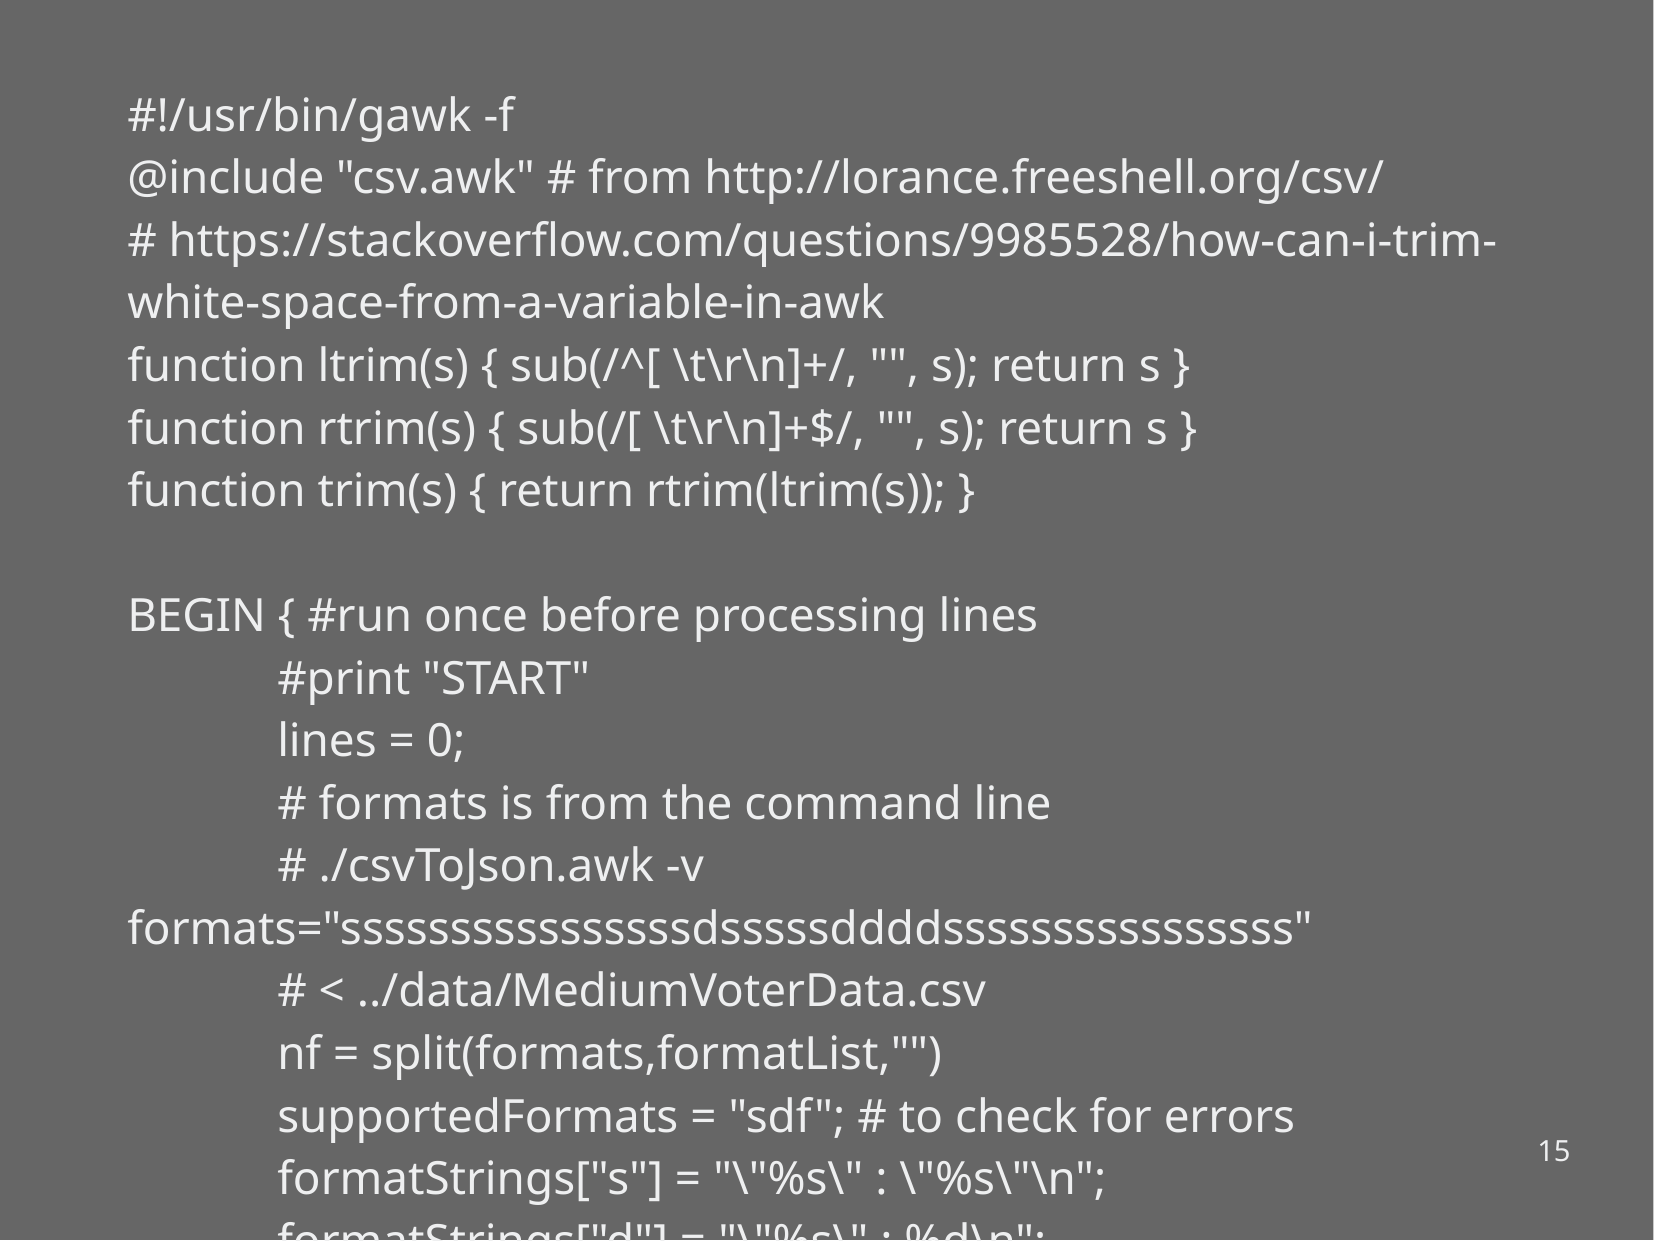

#!/usr/bin/gawk -f
@include "csv.awk" # from http://lorance.freeshell.org/csv/
# https://stackoverflow.com/questions/9985528/how-can-i-trim-white-space-from-a-variable-in-awk
function ltrim(s) { sub(/^[ \t\r\n]+/, "", s); return s }
function rtrim(s) { sub(/[ \t\r\n]+$/, "", s); return s }
function trim(s) { return rtrim(ltrim(s)); }
BEGIN { #run once before processing lines
		#print "START"
		lines = 0;
		# formats is from the command line
		# ./csvToJson.awk -v formats="ssssssssssssssssdsssssddddssssssssssssssss"
		# < ../data/MediumVoterData.csv
		nf = split(formats,formatList,"")
		supportedFormats = "sdf"; # to check for errors
		formatStrings["s"] = "\"%s\" : \"%s\"\n";
		formatStrings["d"] = "\"%s\" : %d\n";
		formatStrings["f"] = "\"%s\" : %f\n";
		print "["; # start of JSON array
}
15